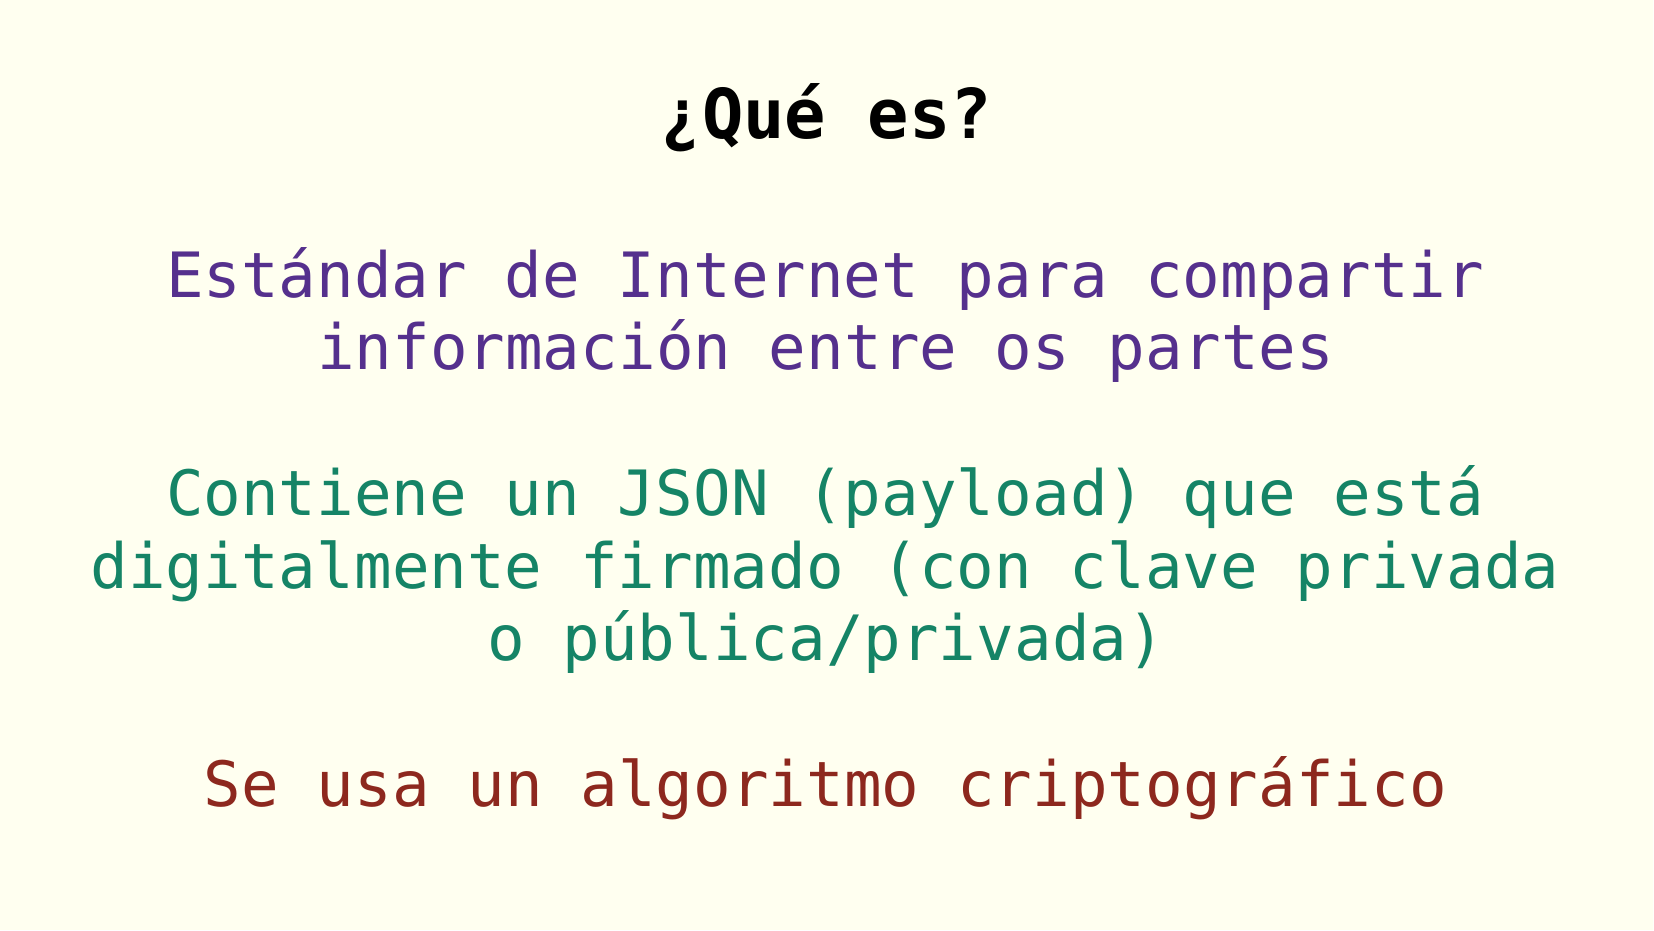

# ¿Qué es?
Estándar de Internet para compartir información entre os partes
Contiene un JSON (payload) que está digitalmente firmado (con clave privada o pública/privada)
Se usa un algoritmo criptográfico